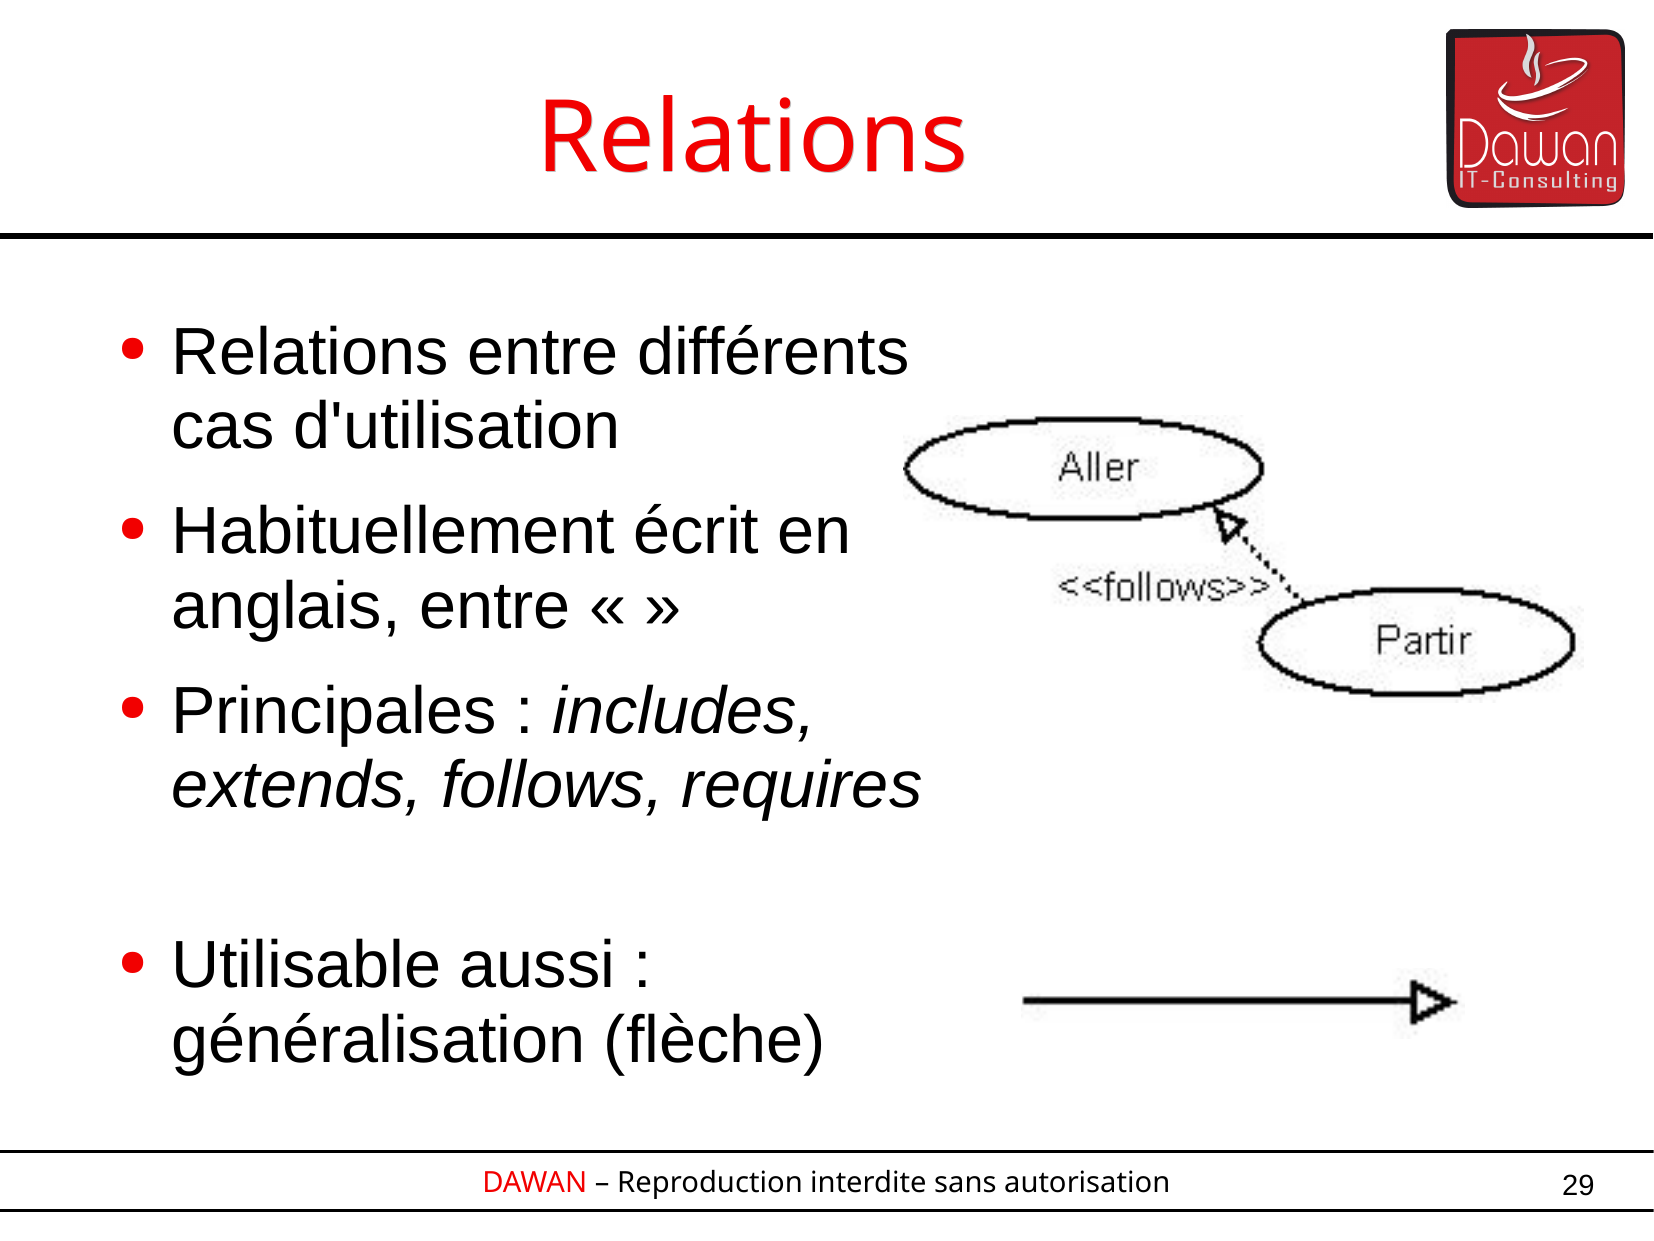

Relations
# Relations entre différents cas d'utilisation
Habituellement écrit en anglais, entre « »
Principales : includes, extends, follows, requires
Utilisable aussi : généralisation (flèche)
29